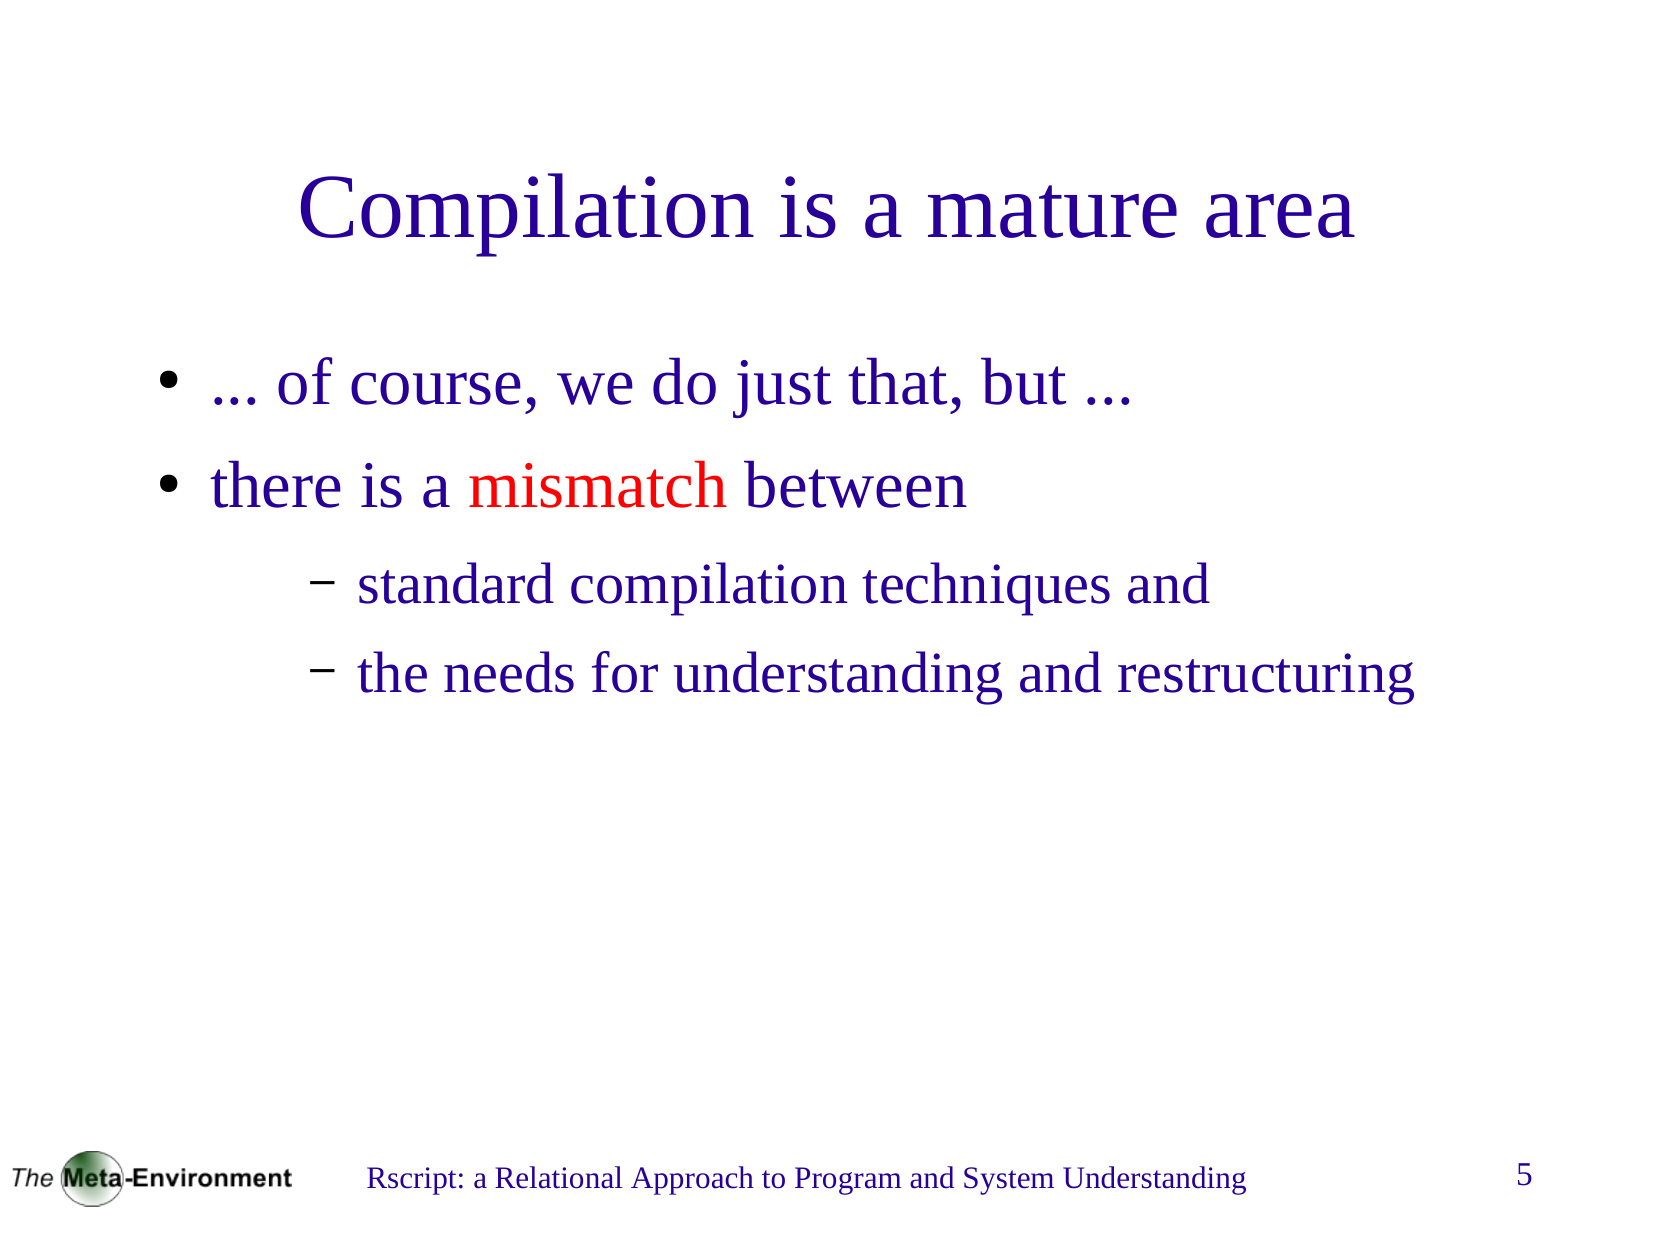

# Compilation is a mature area
... of course, we do just that, but ...
there is a mismatch between
standard compilation techniques and
the needs for understanding and restructuring